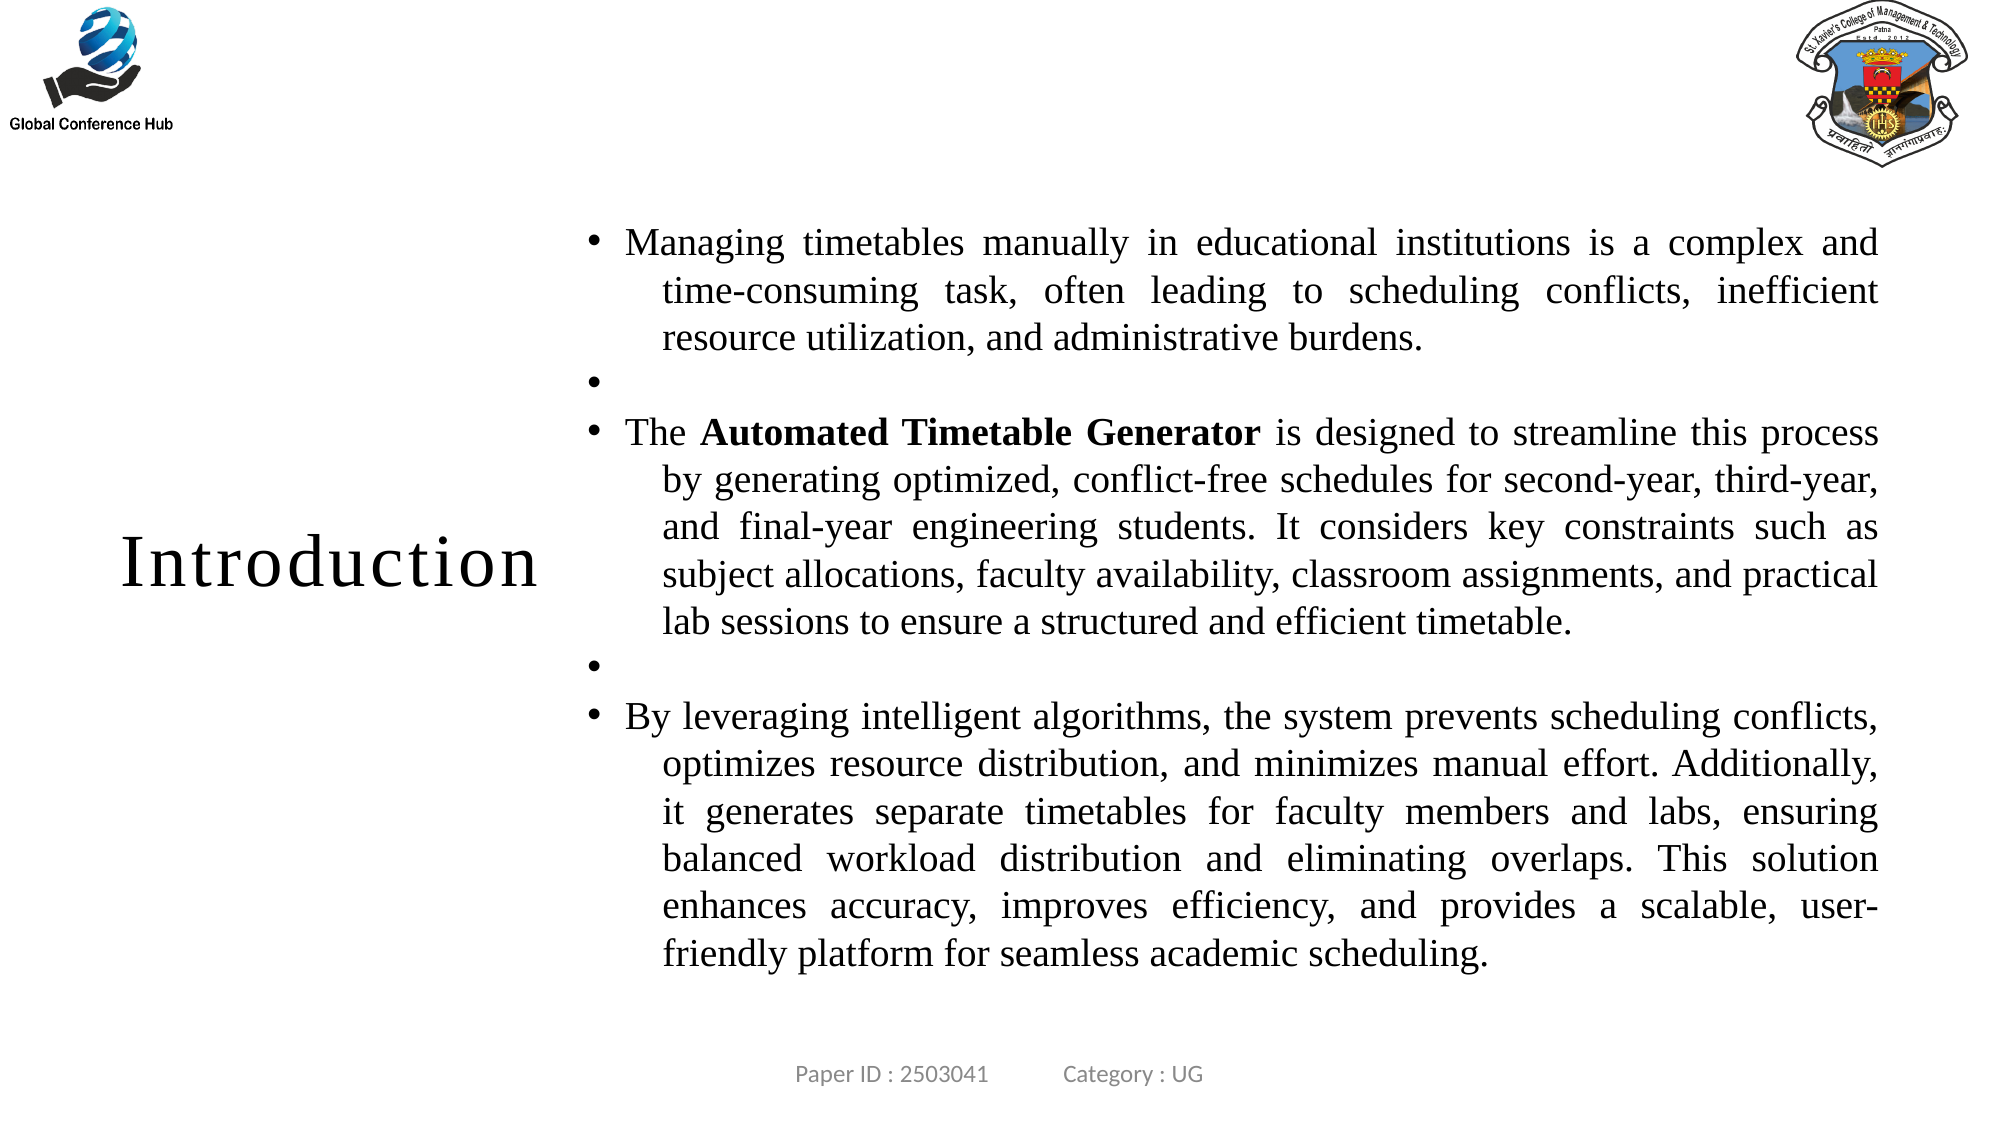

# Introduction
Managing timetables manually in educational institutions is a complex and time-consuming task, often leading to scheduling conflicts, inefficient resource utilization, and administrative burdens.
The Automated Timetable Generator is designed to streamline this process by generating optimized, conflict-free schedules for second-year, third-year, and final-year engineering students. It considers key constraints such as subject allocations, faculty availability, classroom assignments, and practical lab sessions to ensure a structured and efficient timetable.
By leveraging intelligent algorithms, the system prevents scheduling conflicts, optimizes resource distribution, and minimizes manual effort. Additionally, it generates separate timetables for faculty members and labs, ensuring balanced workload distribution and eliminating overlaps. This solution enhances accuracy, improves efficiency, and provides a scalable, user-friendly platform for seamless academic scheduling.
Paper ID : 2503041 Category : UG